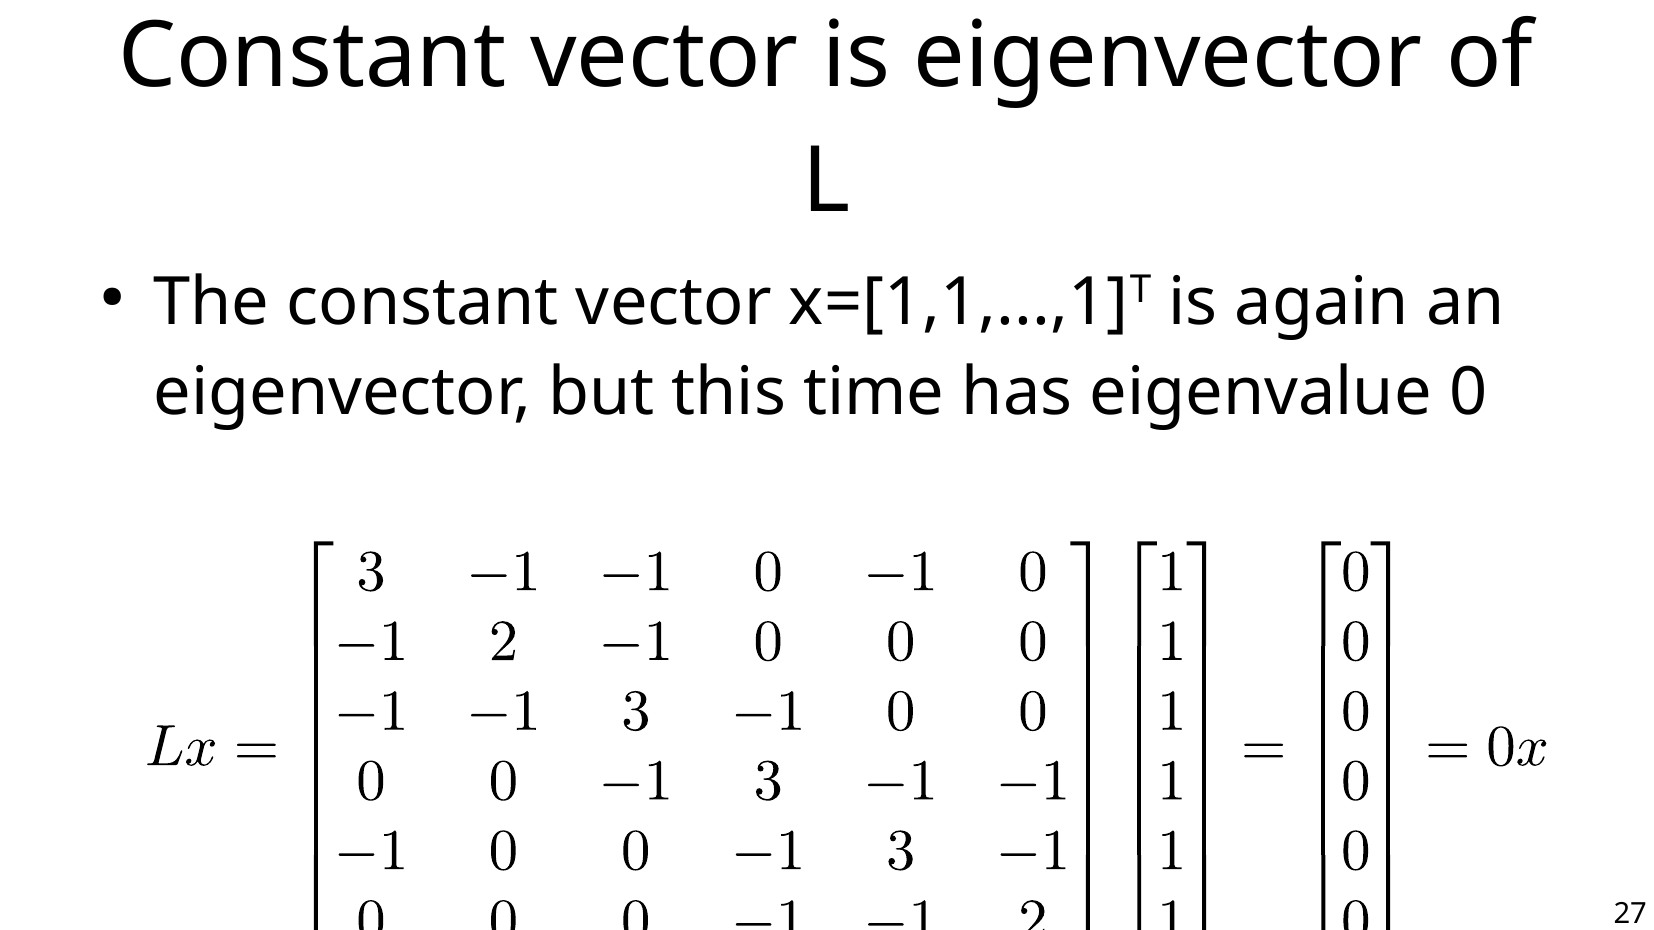

# Constant vector is eigenvector of L
The constant vector x=[1,1,...,1]T is again an eigenvector, but this time has eigenvalue 0
27